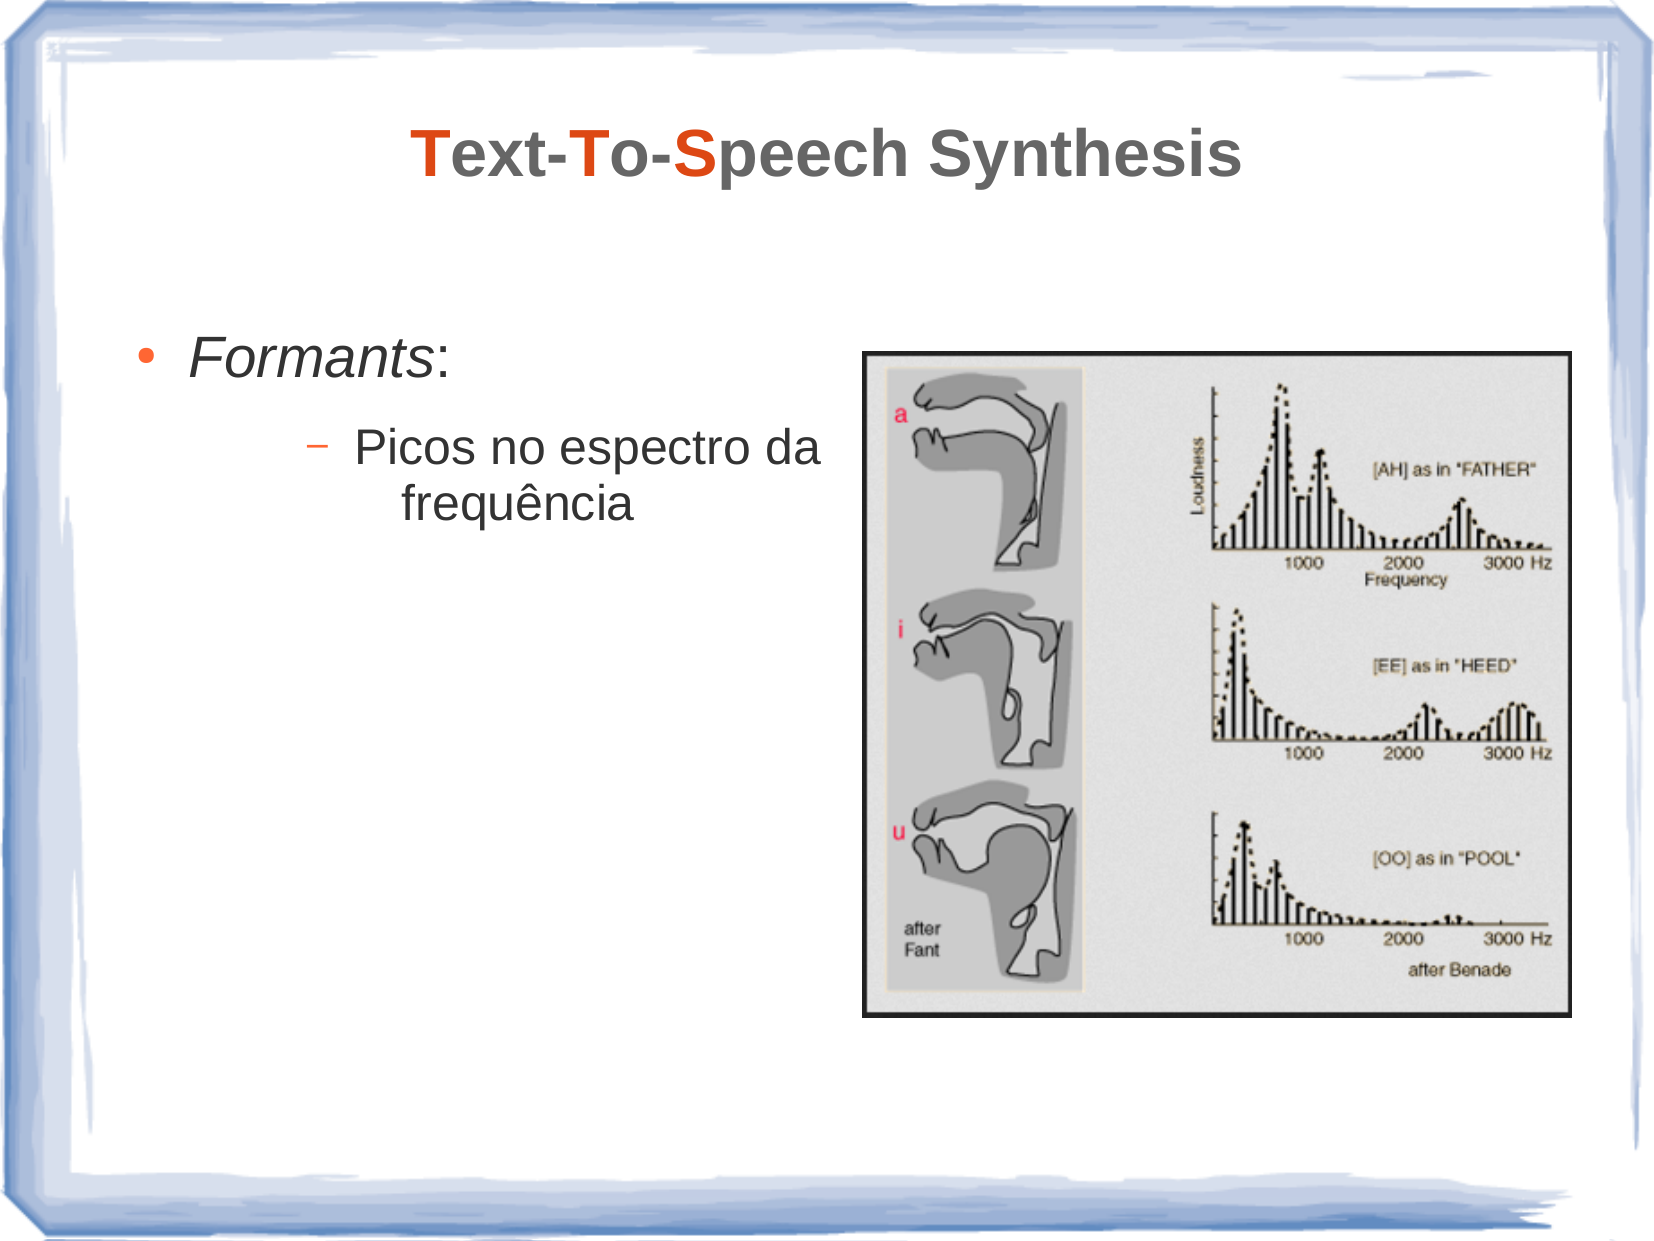

# Text-To-Speech Synthesis
Formants:
Picos no espectro da frequência